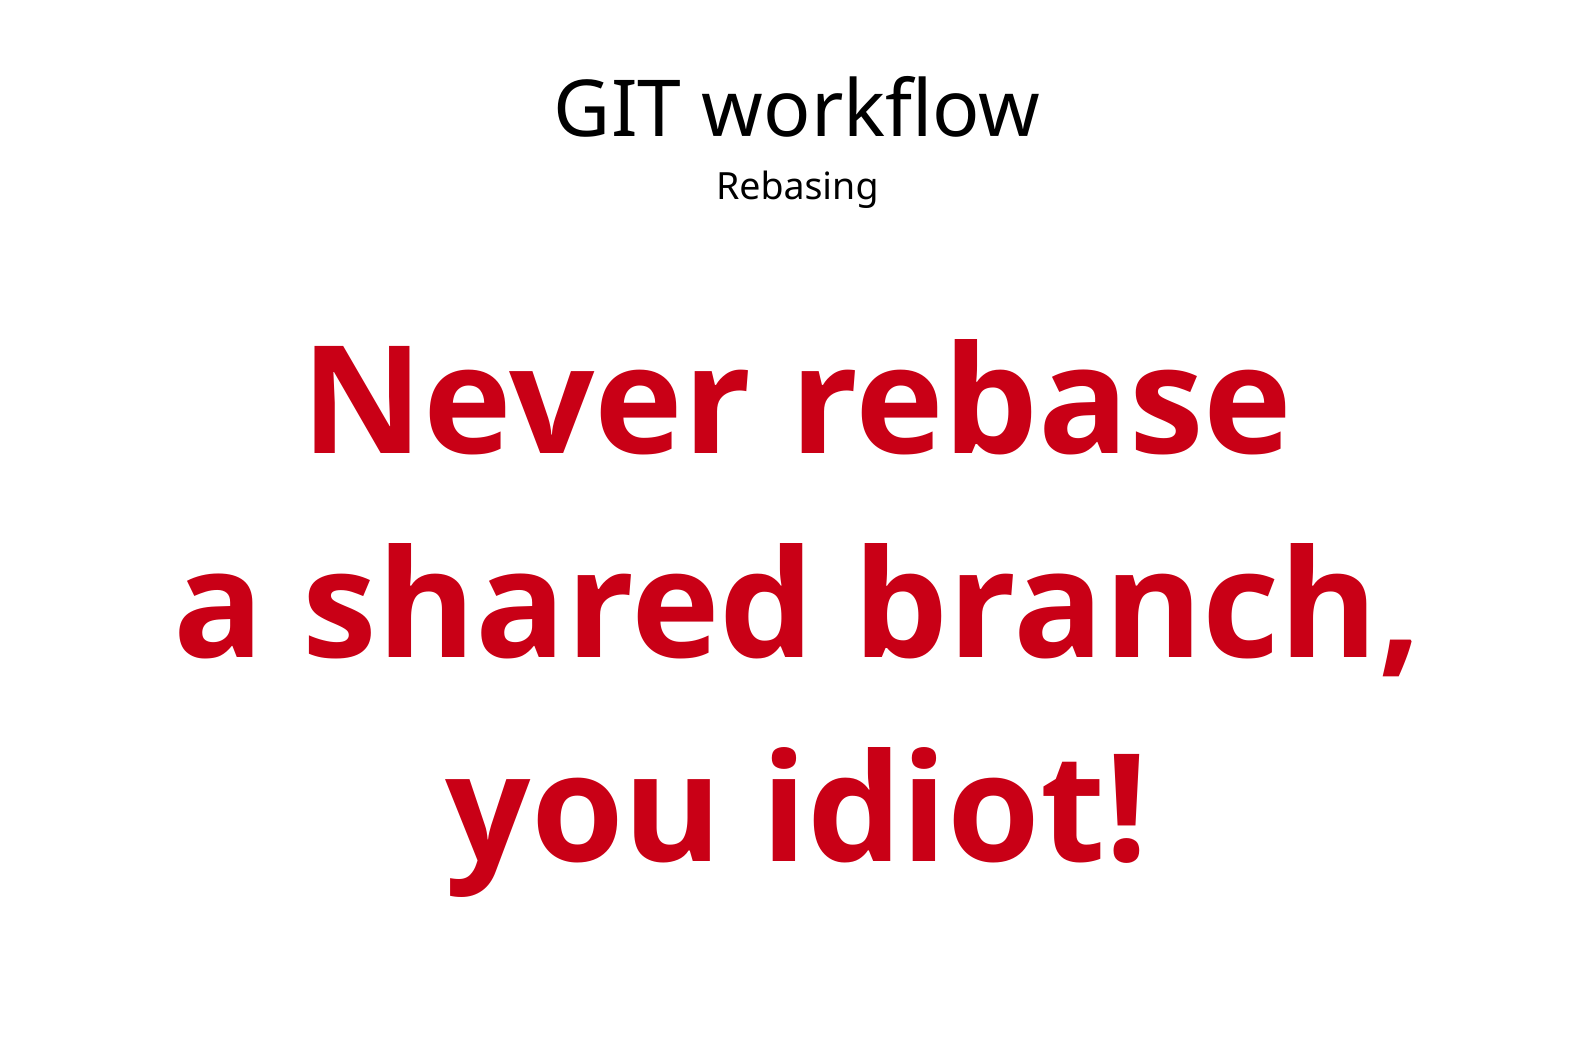

# GIT workflow Rebasing
Never rebase
a shared branch,
you idiot!